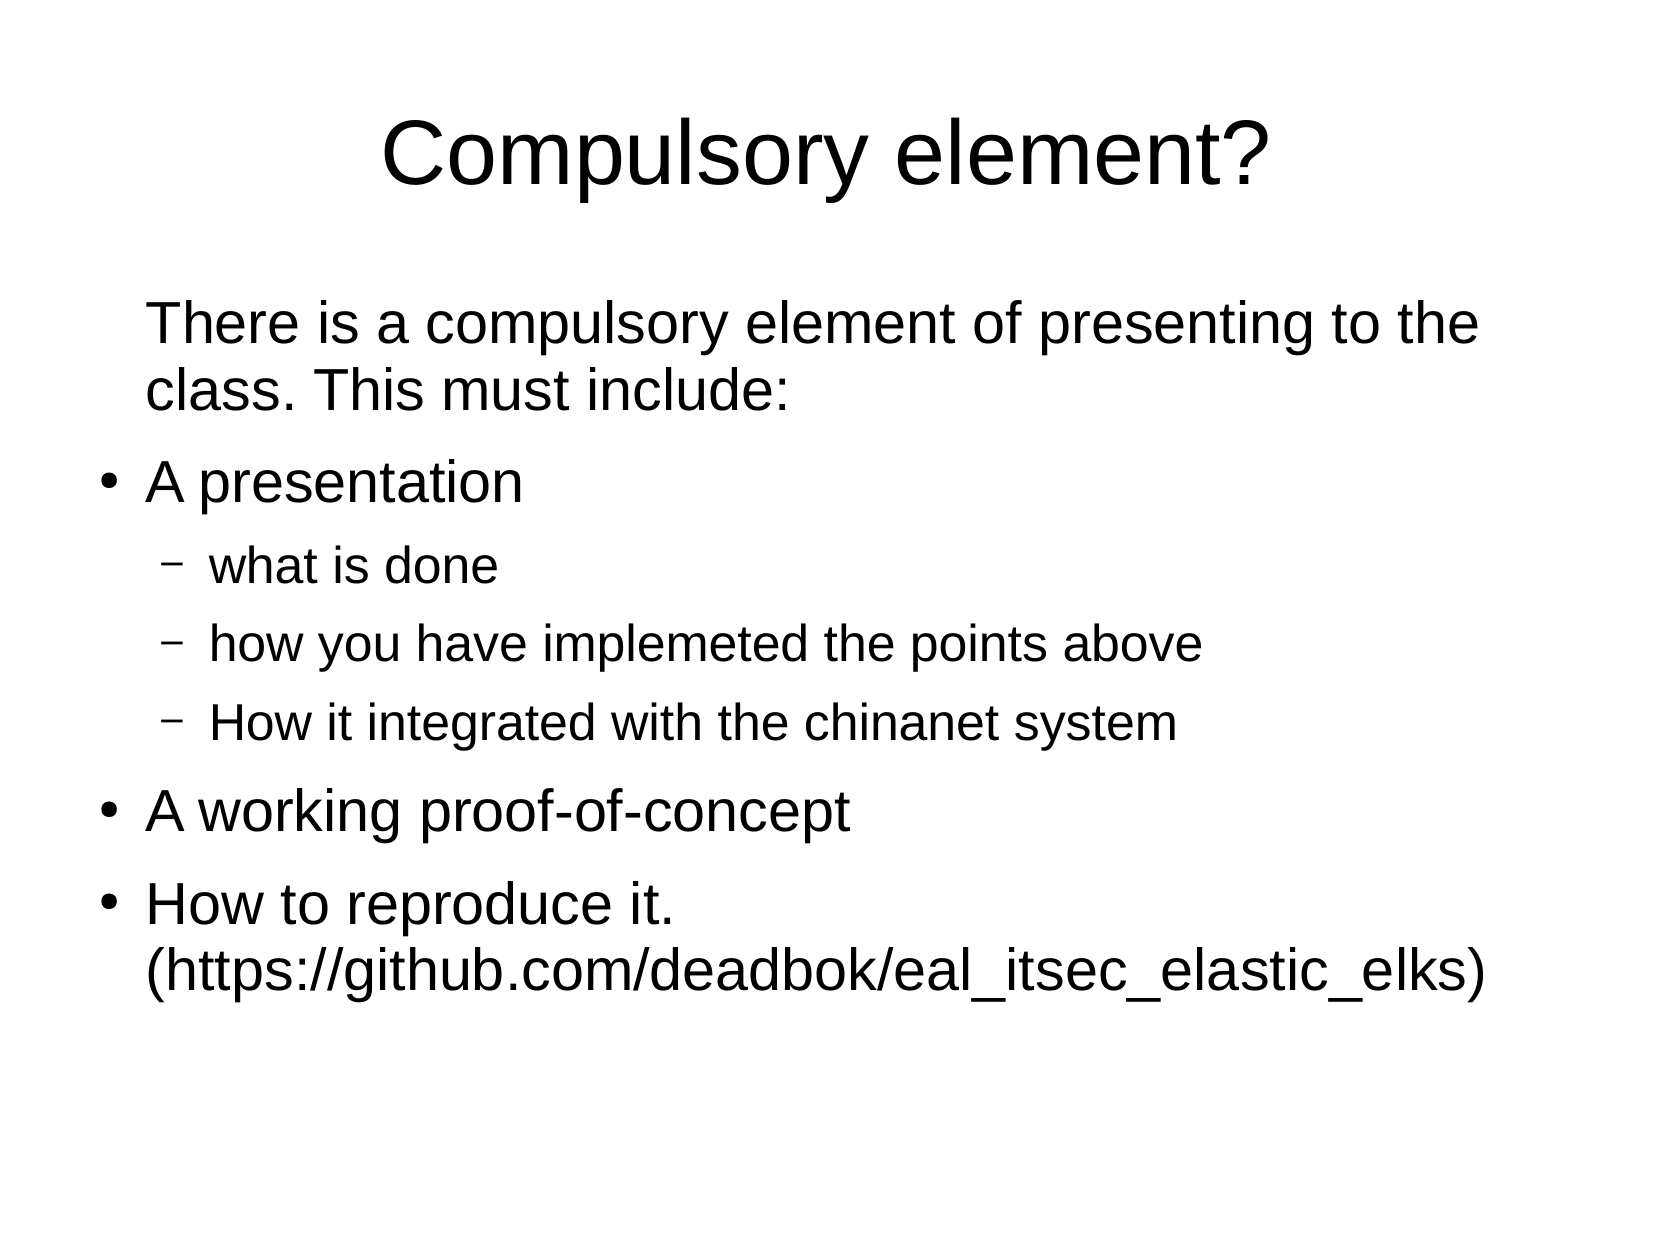

# Compulsory element?
There is a compulsory element of presenting to the class. This must include:
A presentation
what is done
how you have implemeted the points above
How it integrated with the chinanet system
A working proof-of-concept
How to reproduce it. (https://github.com/deadbok/eal_itsec_elastic_elks)